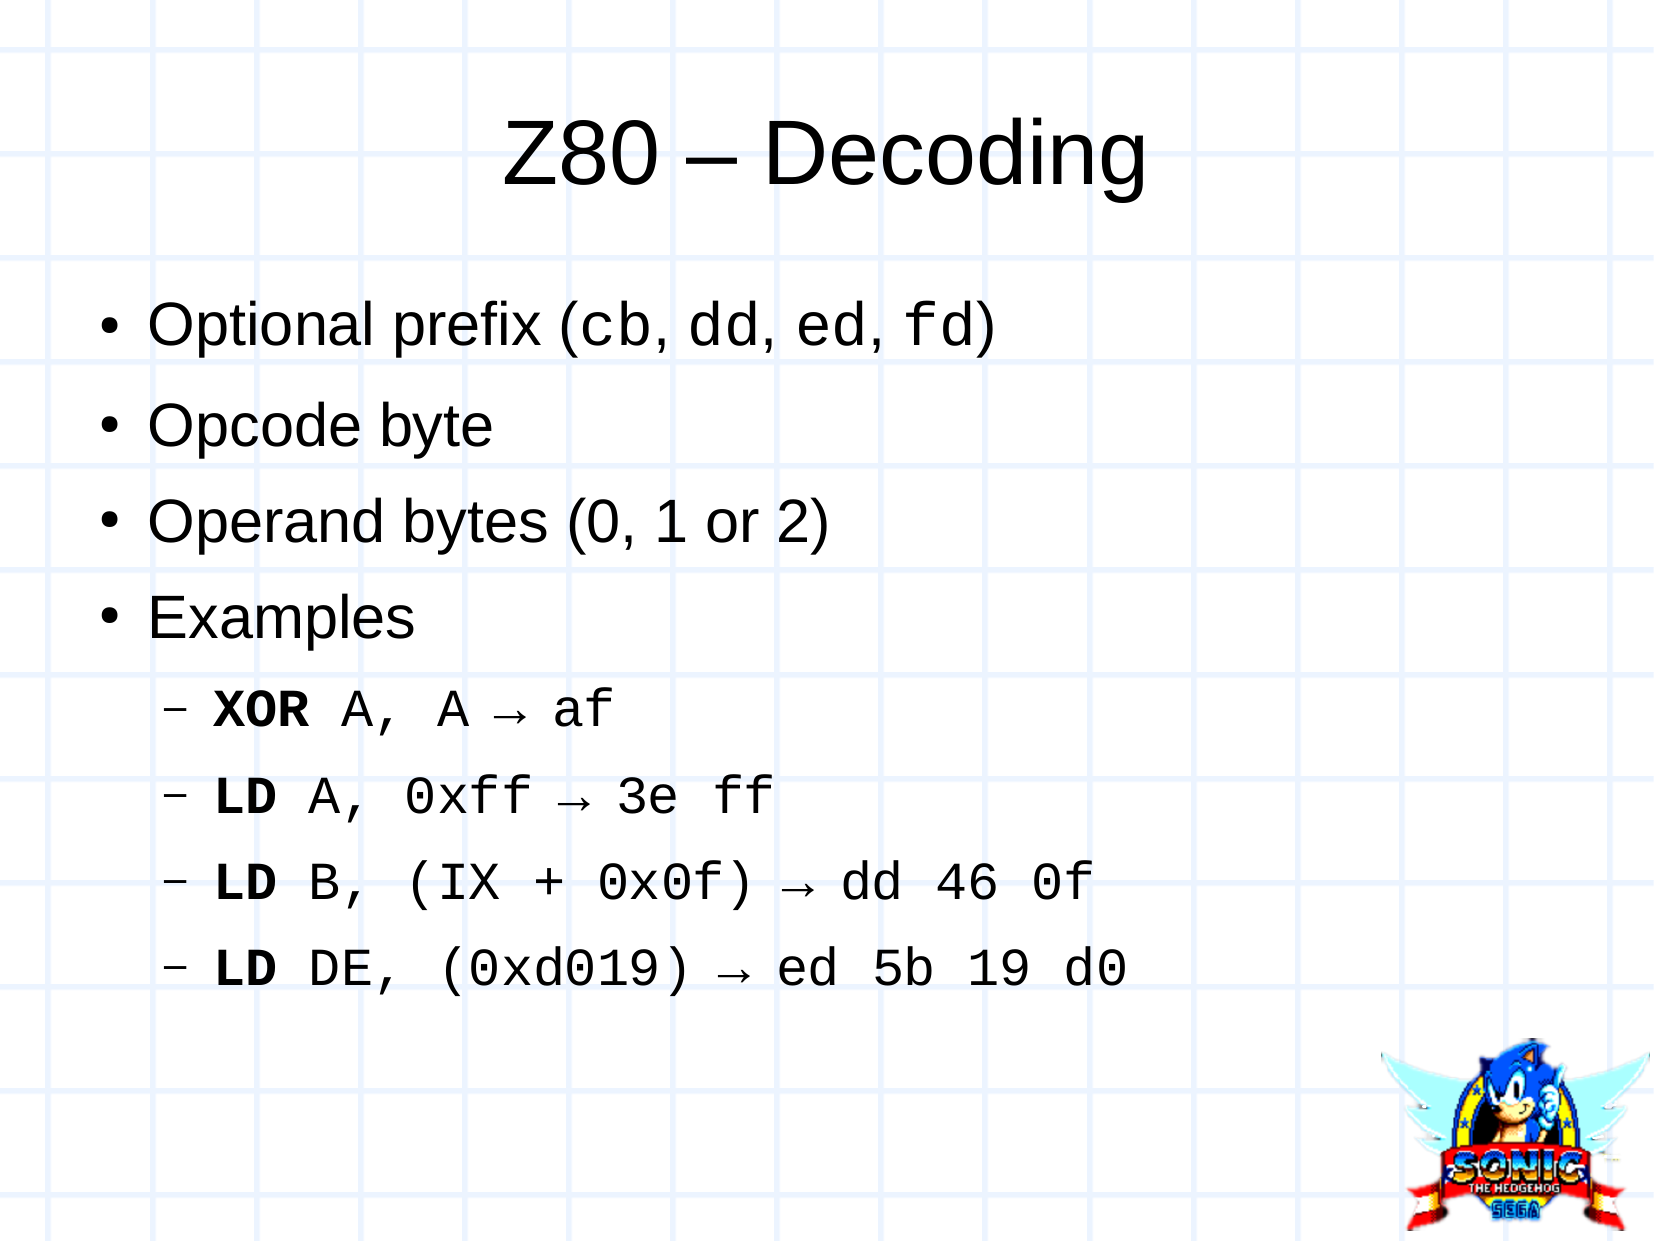

# Z80 – Decoding
Optional prefix (cb, dd, ed, fd)
Opcode byte
Operand bytes (0, 1 or 2)
Examples
XOR A, A → af
LD A, 0xff → 3e ff
LD B, (IX + 0x0f) → dd 46 0f
LD DE, (0xd019) → ed 5b 19 d0